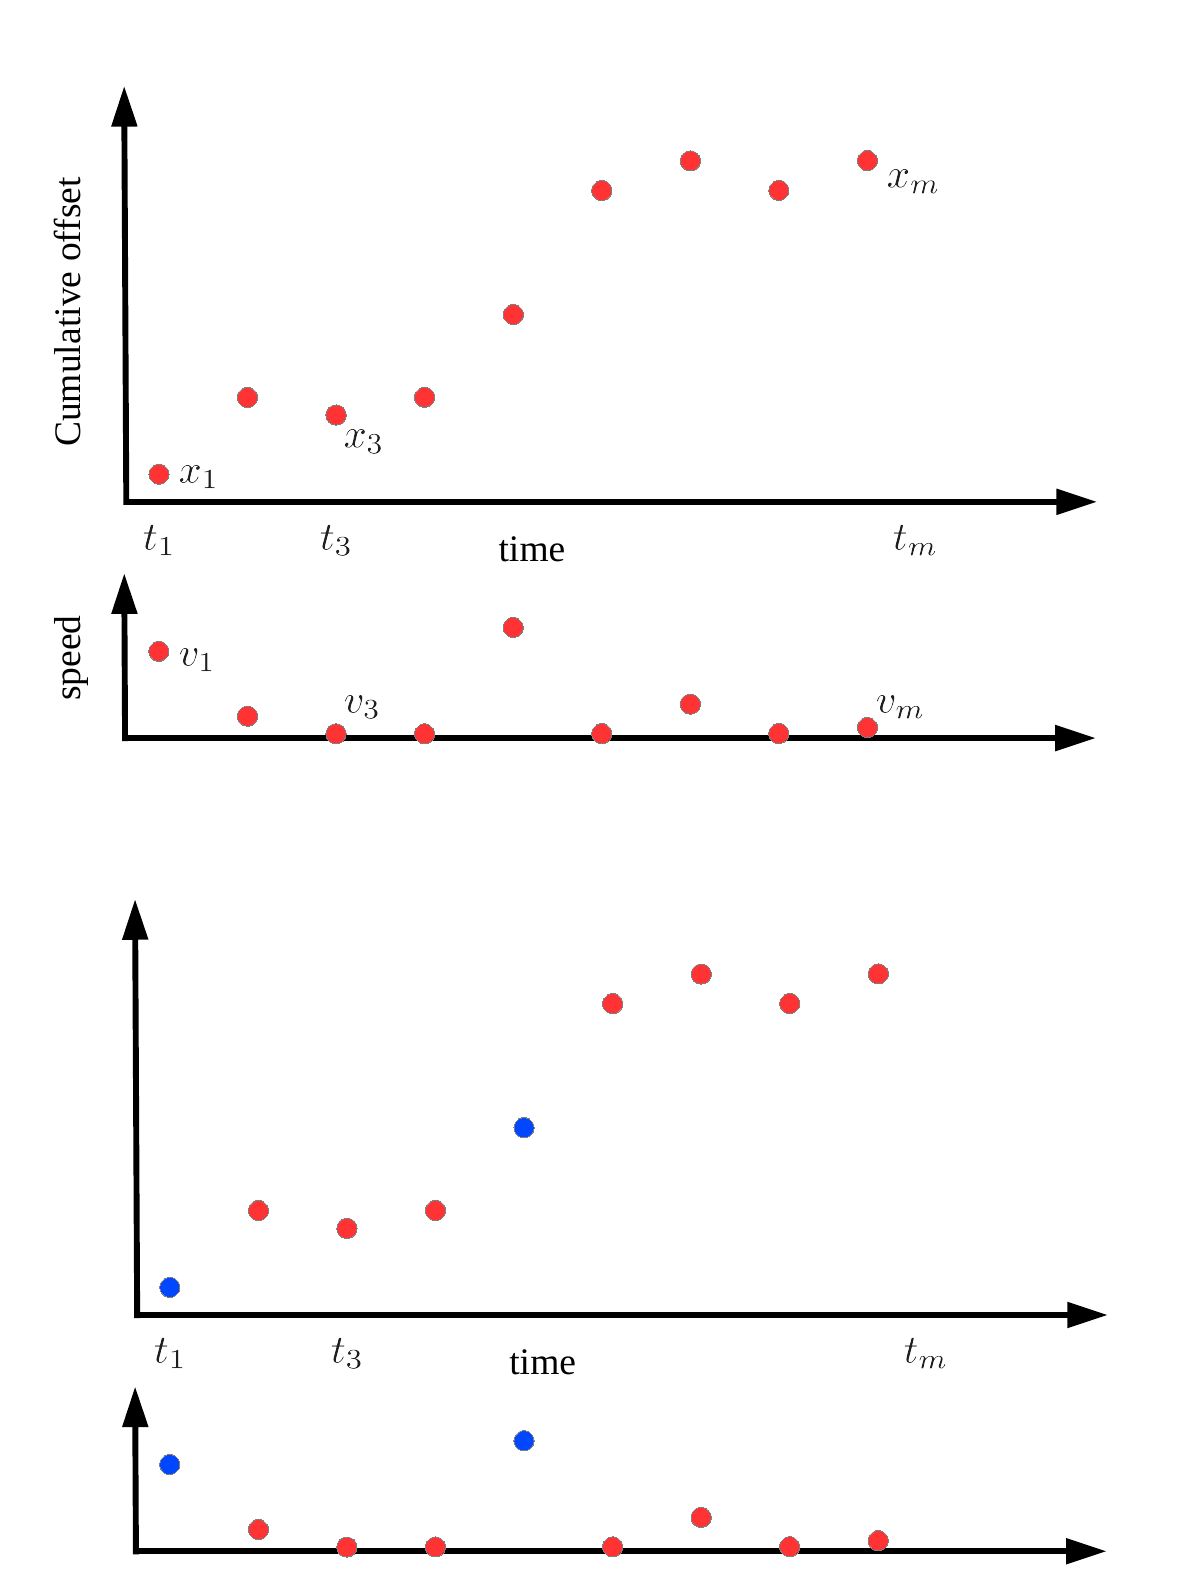

Connected Corridors presentation
2
# Stop&Go model
Cumulative offset
time
speed
time
time
time